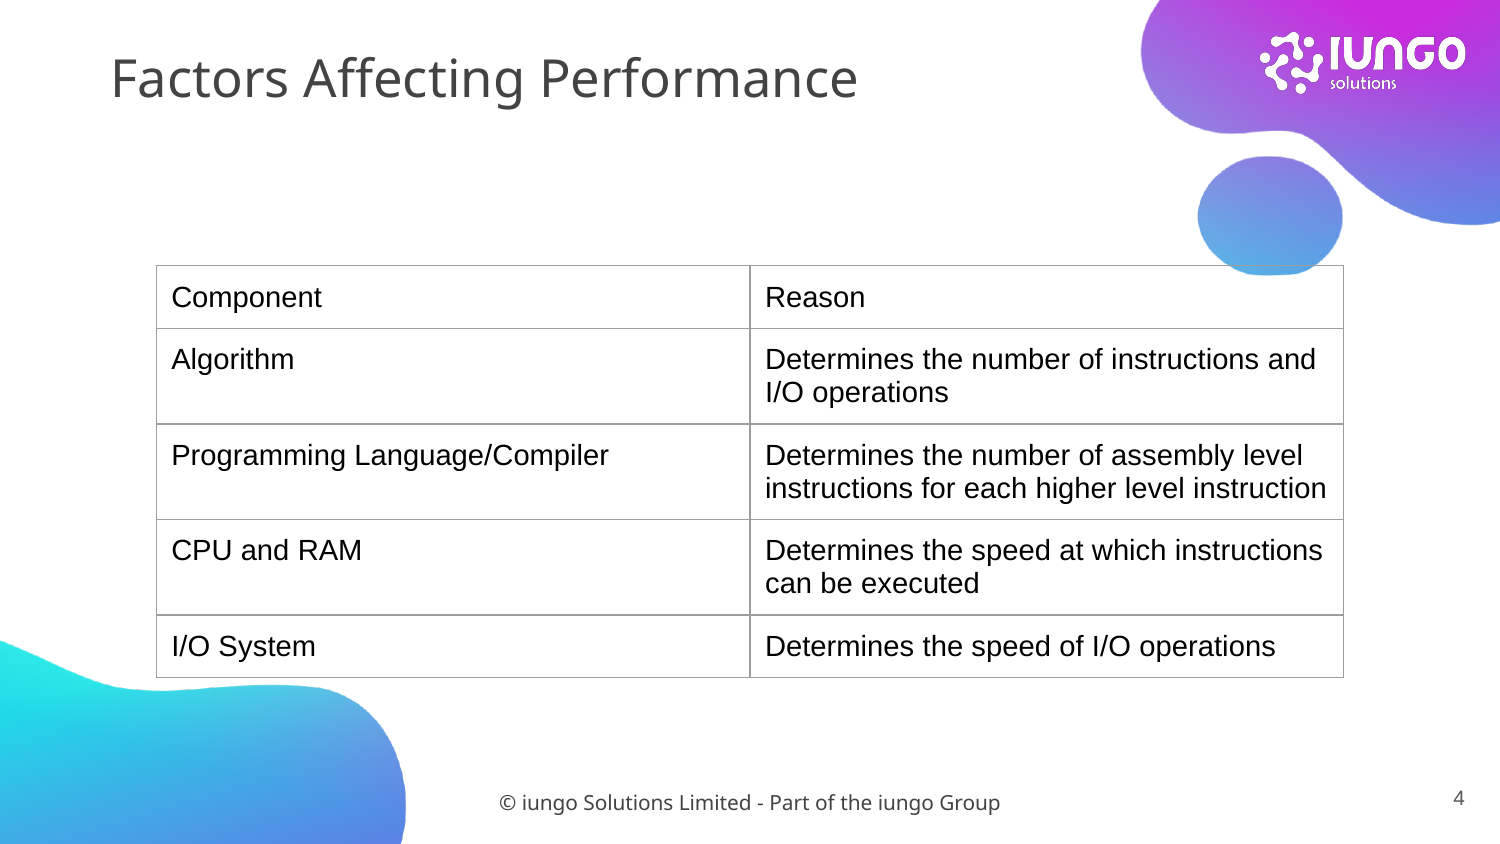

# Factors Affecting Performance
| Component | Reason |
| --- | --- |
| Algorithm | Determines the number of instructions and I/O operations |
| Programming Language/Compiler | Determines the number of assembly level instructions for each higher level instruction |
| CPU and RAM | Determines the speed at which instructions can be executed |
| I/O System | Determines the speed of I/O operations |